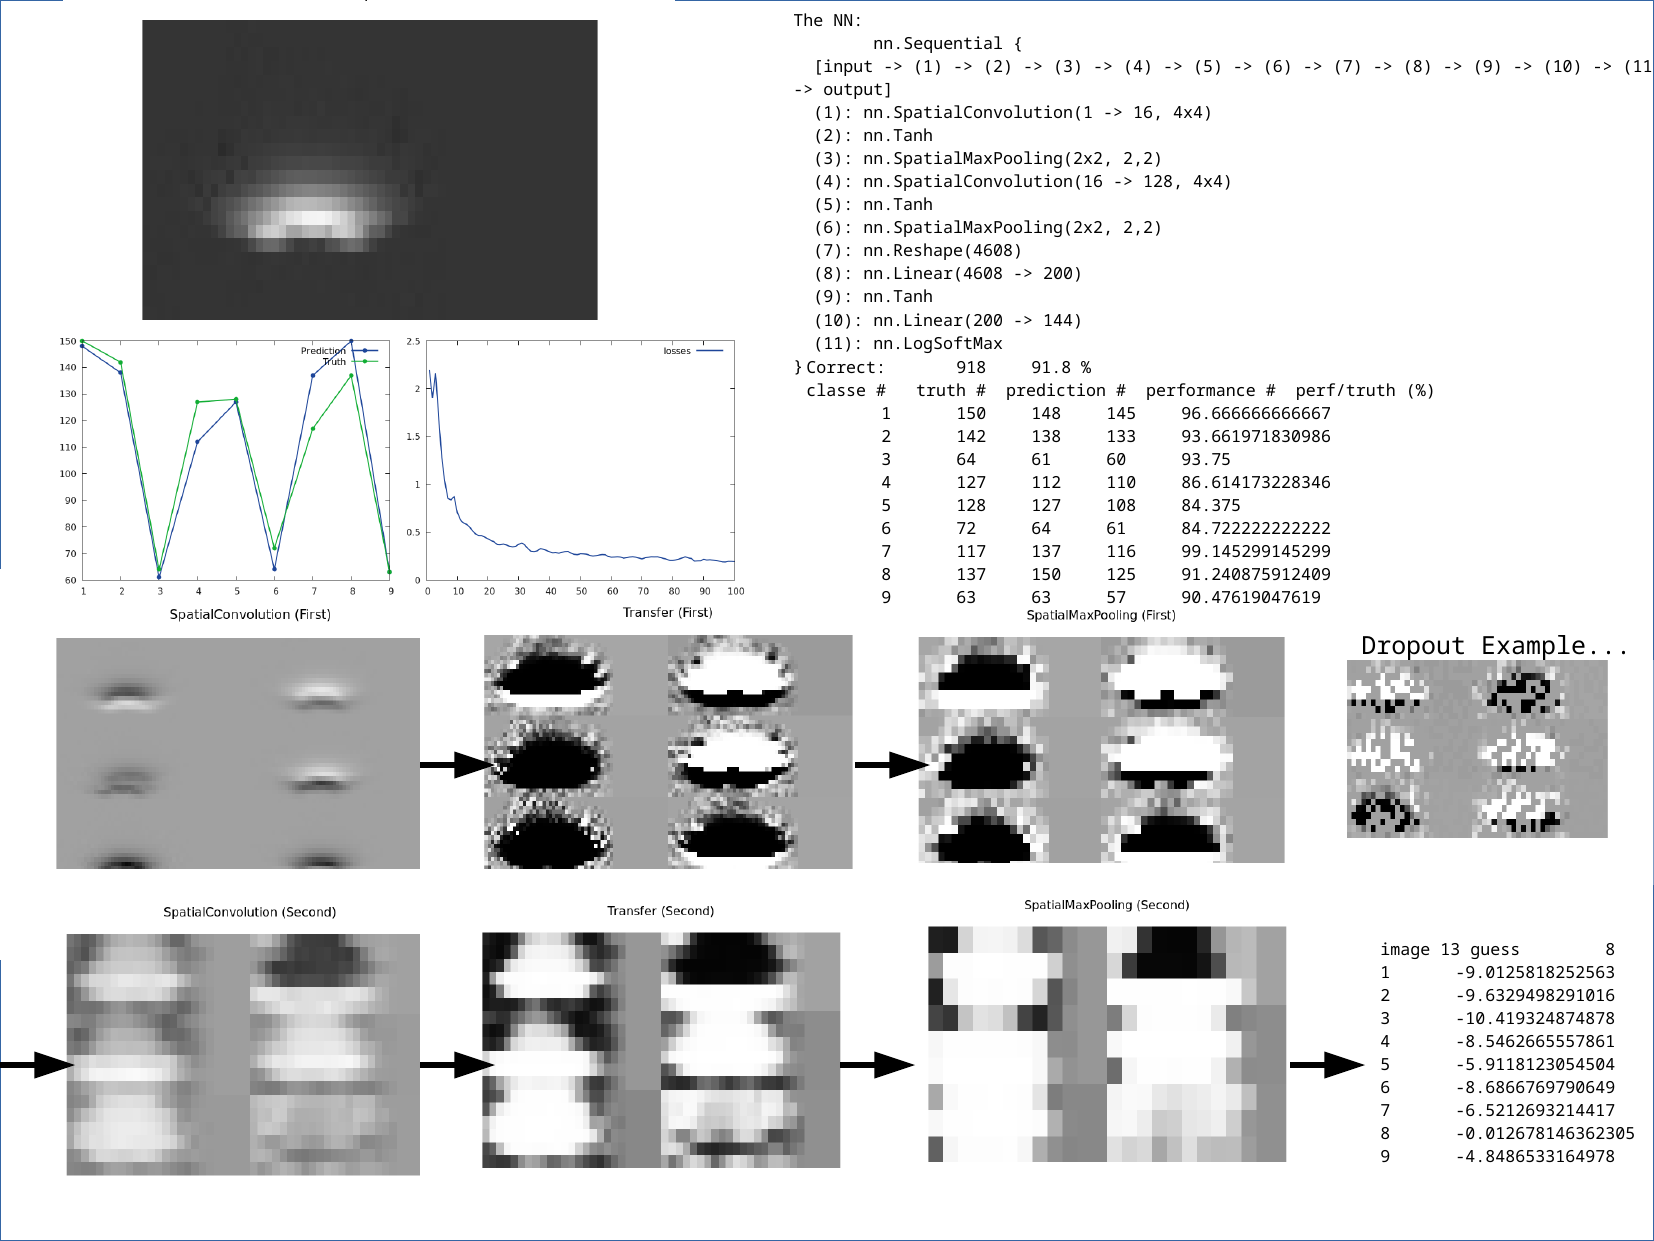

The NN:
 nn.Sequential {
 [input -> (1) -> (2) -> (3) -> (4) -> (5) -> (6) -> (7) -> (8) -> (9) -> (10) -> (11) -> output]
 (1): nn.SpatialConvolution(1 -> 16, 4x4)
 (2): nn.Tanh
 (3): nn.SpatialMaxPooling(2x2, 2,2)
 (4): nn.SpatialConvolution(16 -> 128, 4x4)
 (5): nn.Tanh
 (6): nn.SpatialMaxPooling(2x2, 2,2)
 (7): nn.Reshape(4608)
 (8): nn.Linear(4608 -> 200)
 (9): nn.Tanh
 (10): nn.Linear(200 -> 144)
 (11): nn.LogSoftMax
}
Correct: 	918	91.8 %
classe # truth # prediction # performance # perf/truth (%)
 	1	150	148	145	96.666666666667
 	2	142	138	133	93.661971830986
 	3	64	61	60	93.75
 	4	127	112	110	86.614173228346
 	5	128	127	108	84.375
 	6	72	64	61	84.722222222222
 	7	117	137	116	99.145299145299
 	8	137	150	125	91.240875912409
 	9	63	63	57	90.47619047619
Dropout Example...
image 13 guess 	8
1	-9.0125818252563
2	-9.6329498291016
3	-10.419324874878
4	-8.5462665557861
5	-5.9118123054504
6	-8.6866769790649
7	-6.5212693214417
8	-0.012678146362305
9	-4.8486533164978